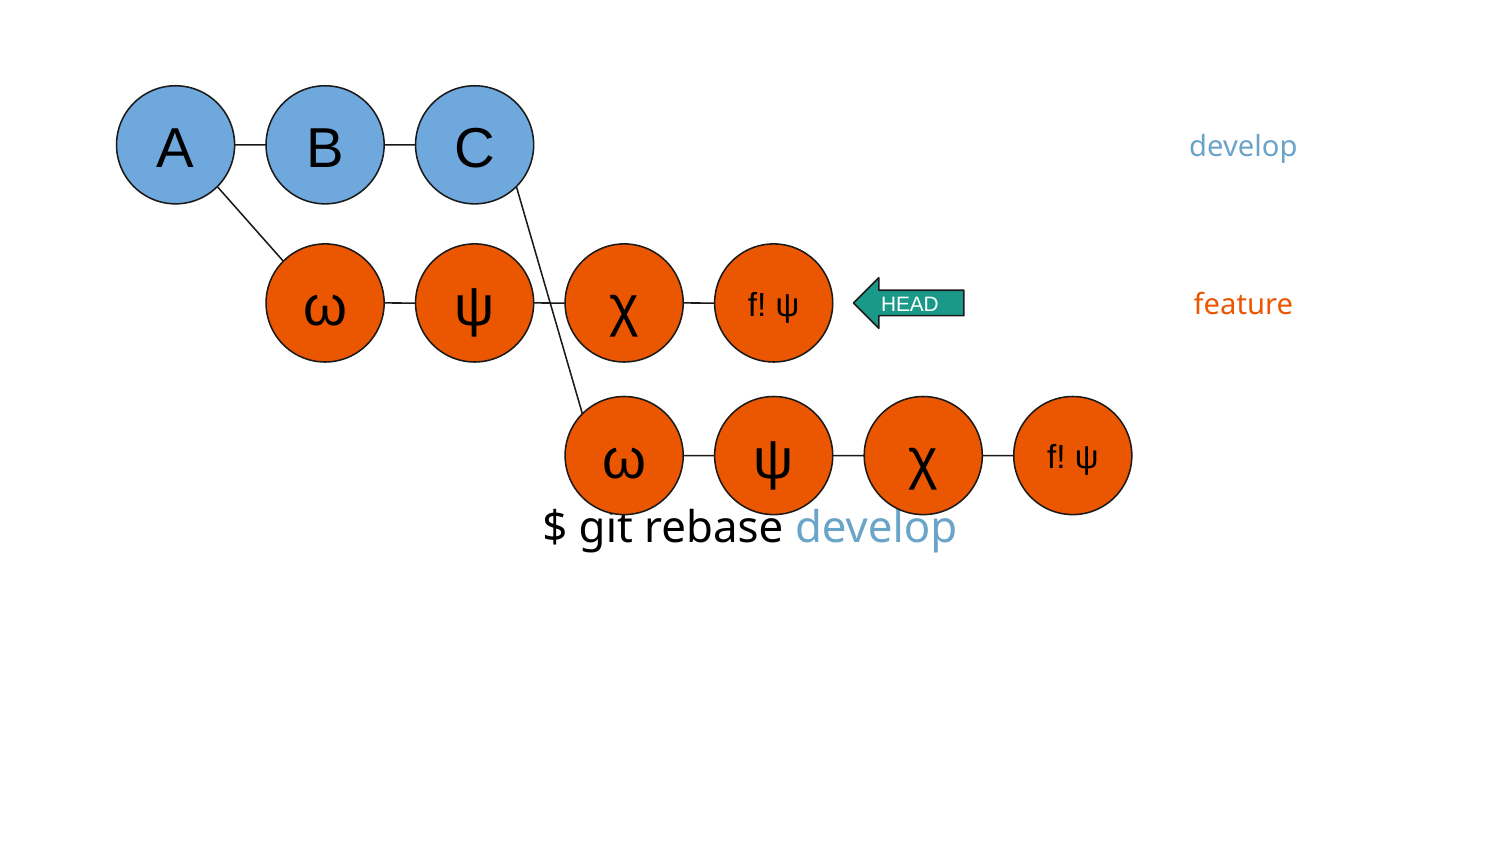

A
B
C
develop
ω
ψ
χ
f! ψ
feature
HEAD
ω
ψ
χ
f! ψ
$ git rebase develop